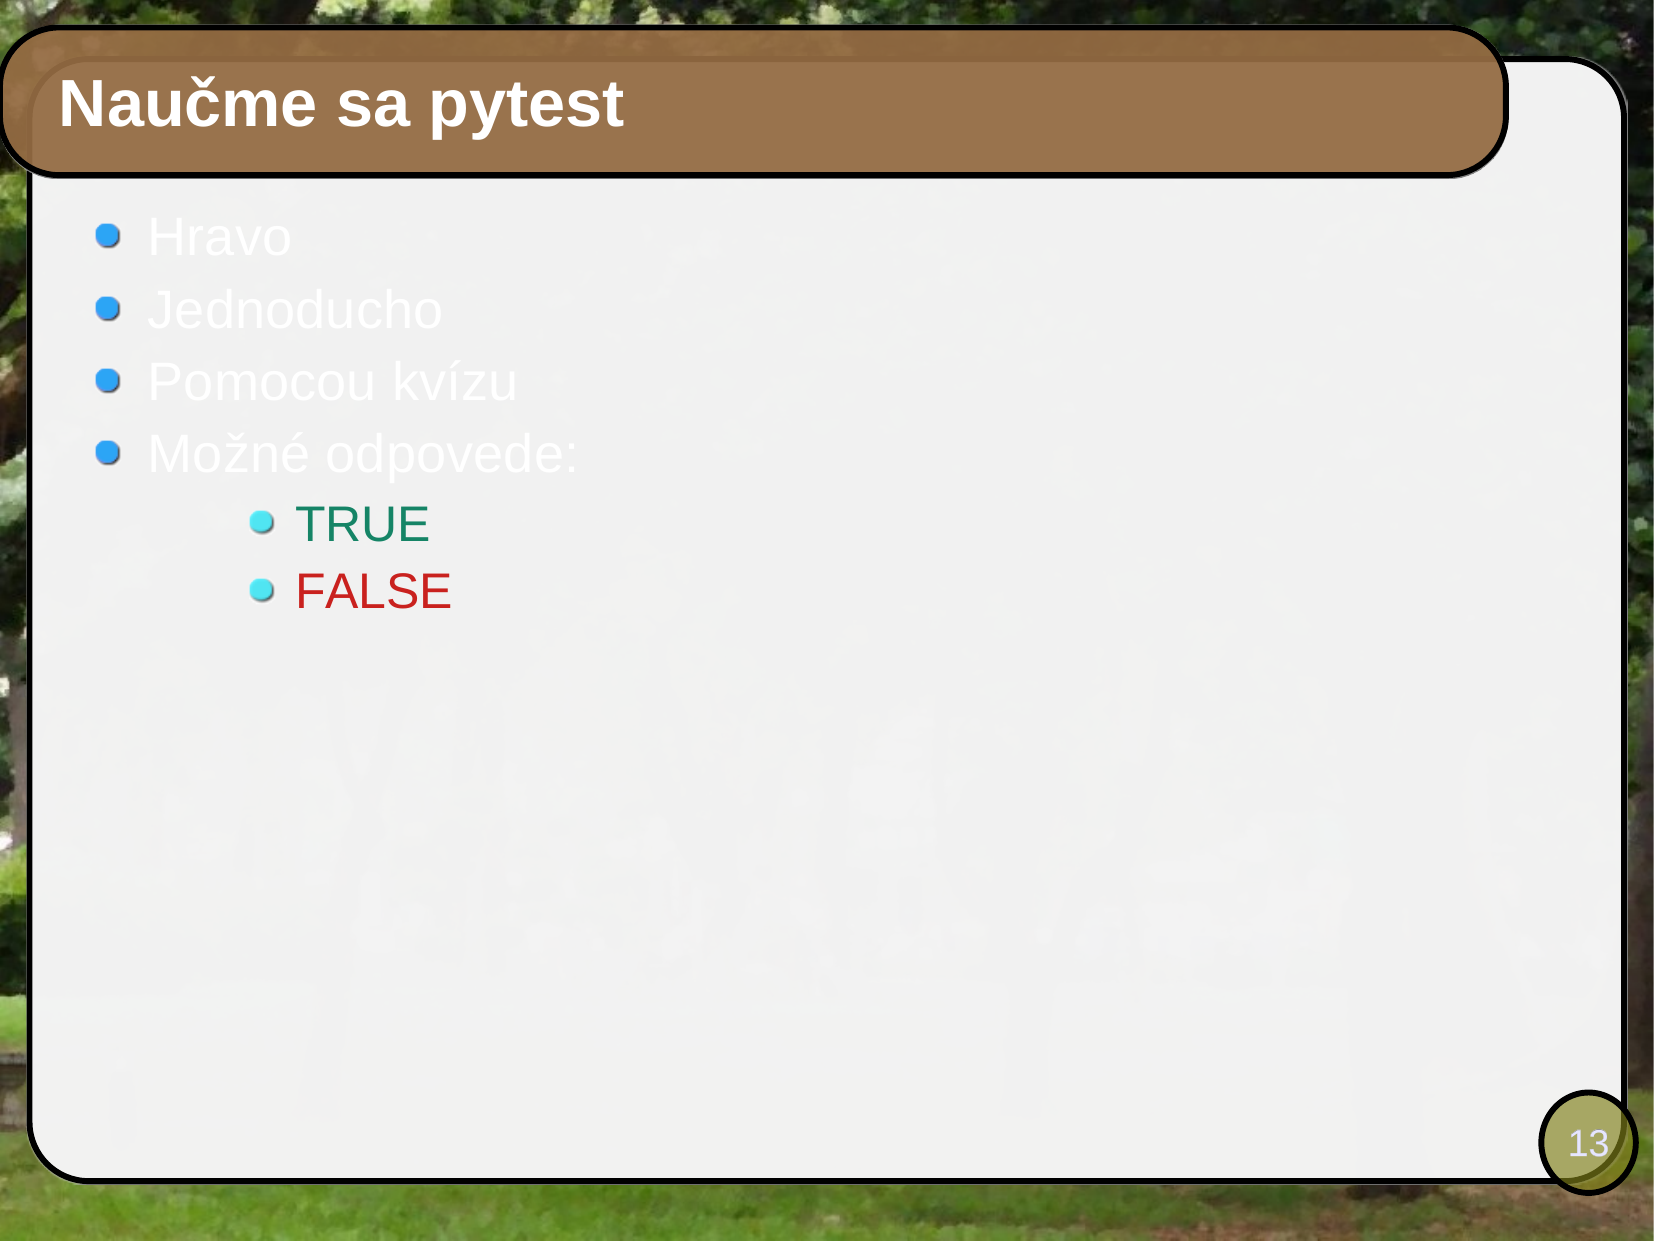

# Naučme sa pytest
Hravo
Jednoducho
Pomocou kvízu
Možné odpovede:
TRUE
FALSE
13